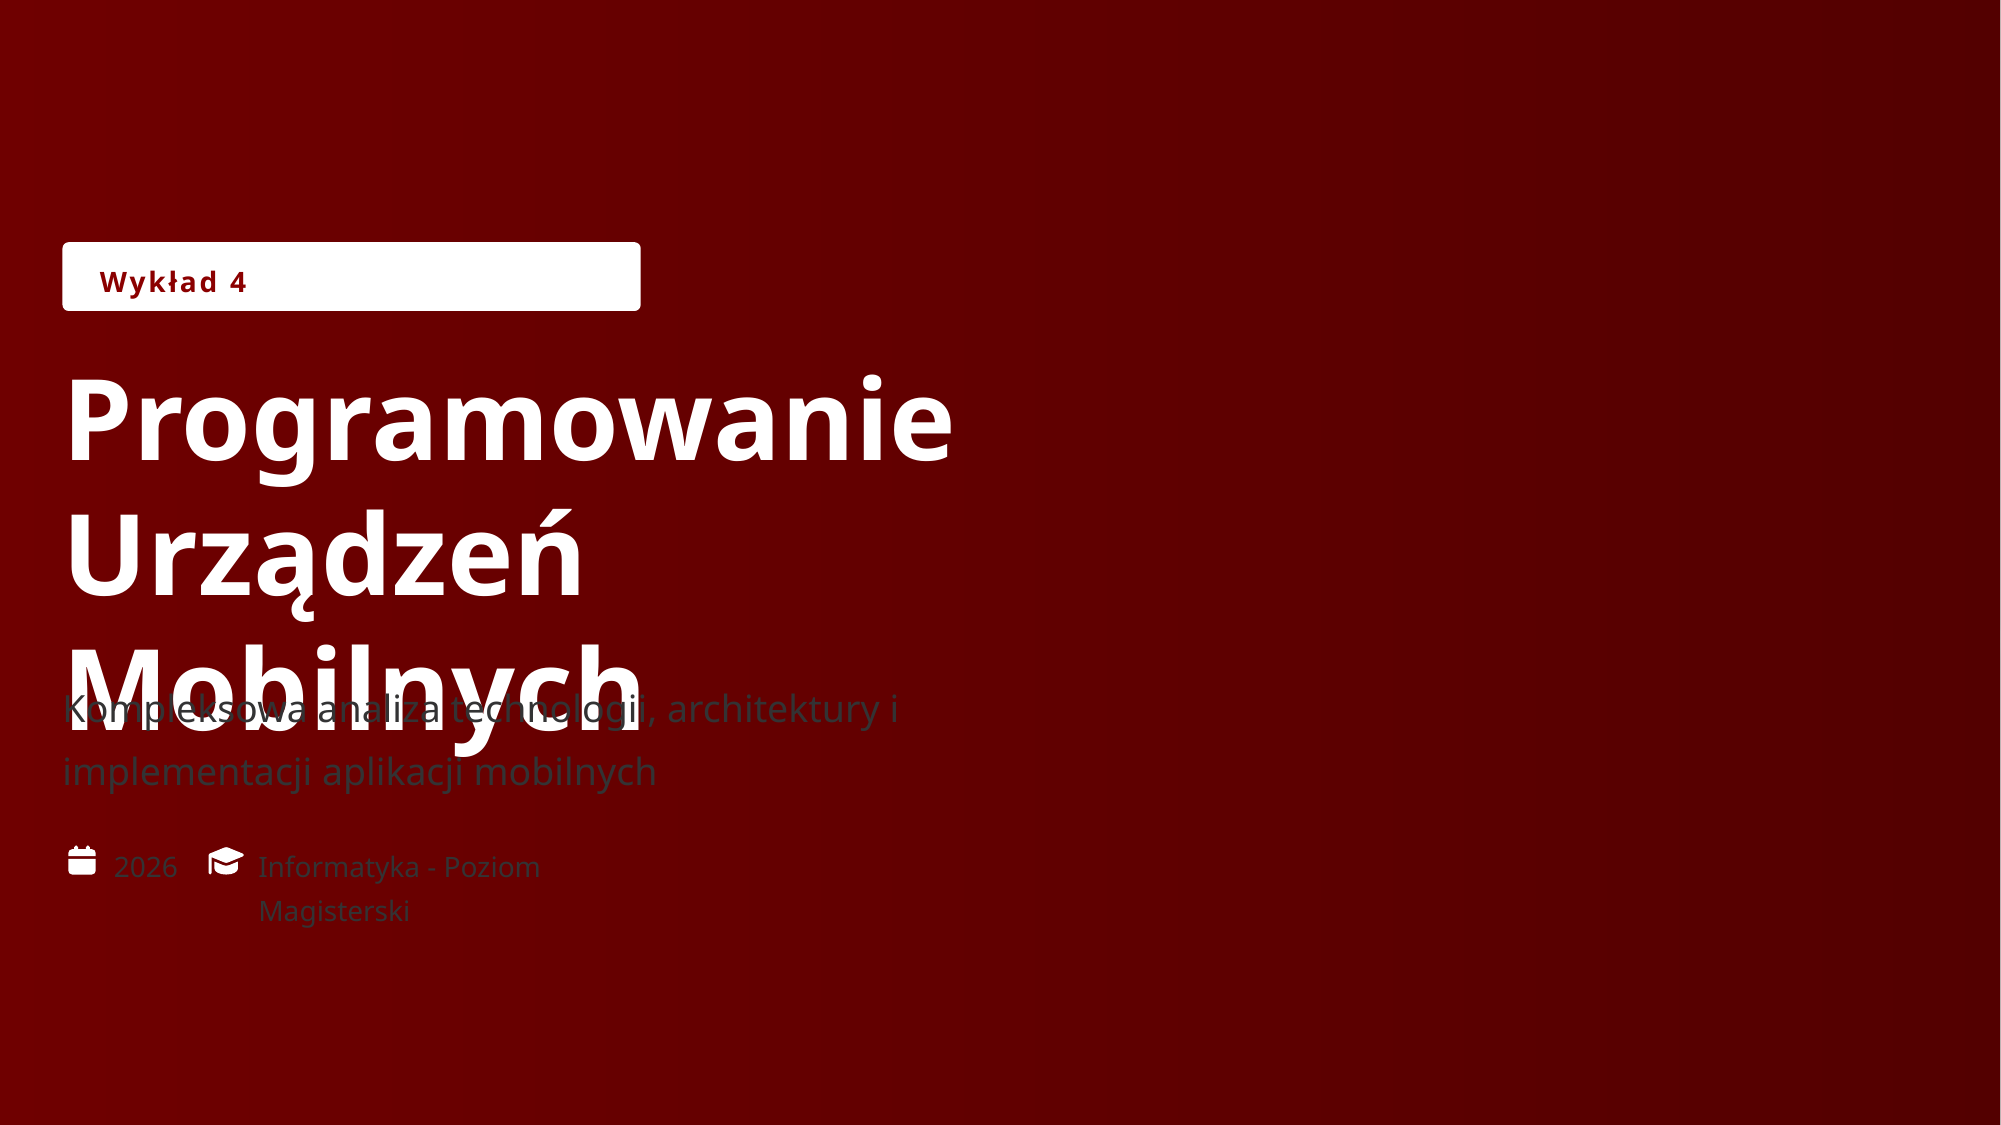

Wykład 4
Programowanie
Urządzeń Mobilnych
Kompleksowa analiza technologii, architektury i implementacji aplikacji mobilnych
2026
Informatyka - Poziom Magisterski